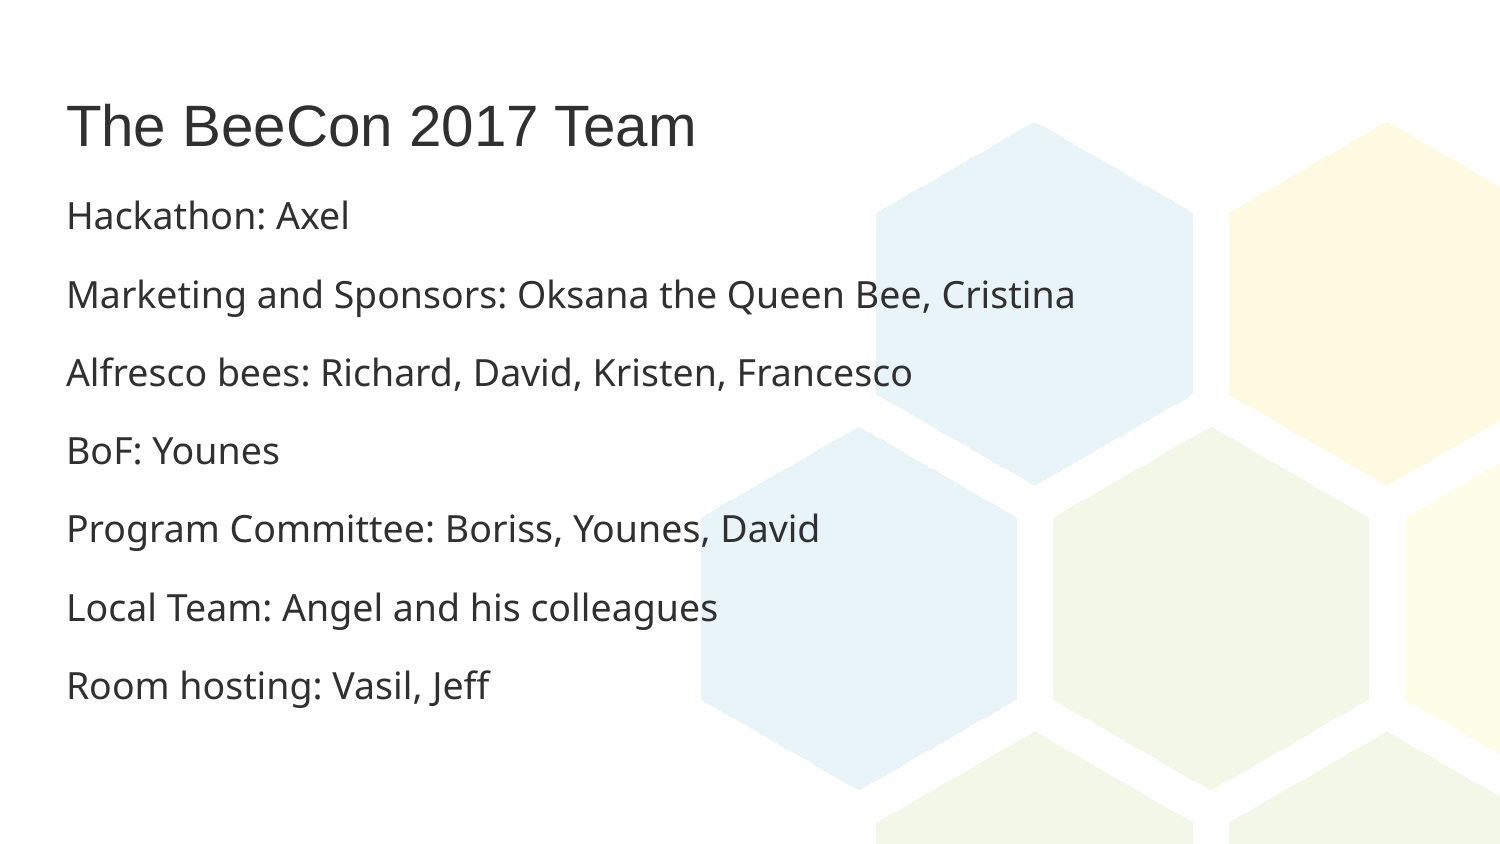

# The BeeCon 2017 Team
Hackathon: Axel
Marketing and Sponsors: Oksana the Queen Bee, Cristina
Alfresco bees: Richard, David, Kristen, Francesco
BoF: Younes
Program Committee: Boriss, Younes, David
Local Team: Angel and his colleagues
Room hosting: Vasil, Jeff